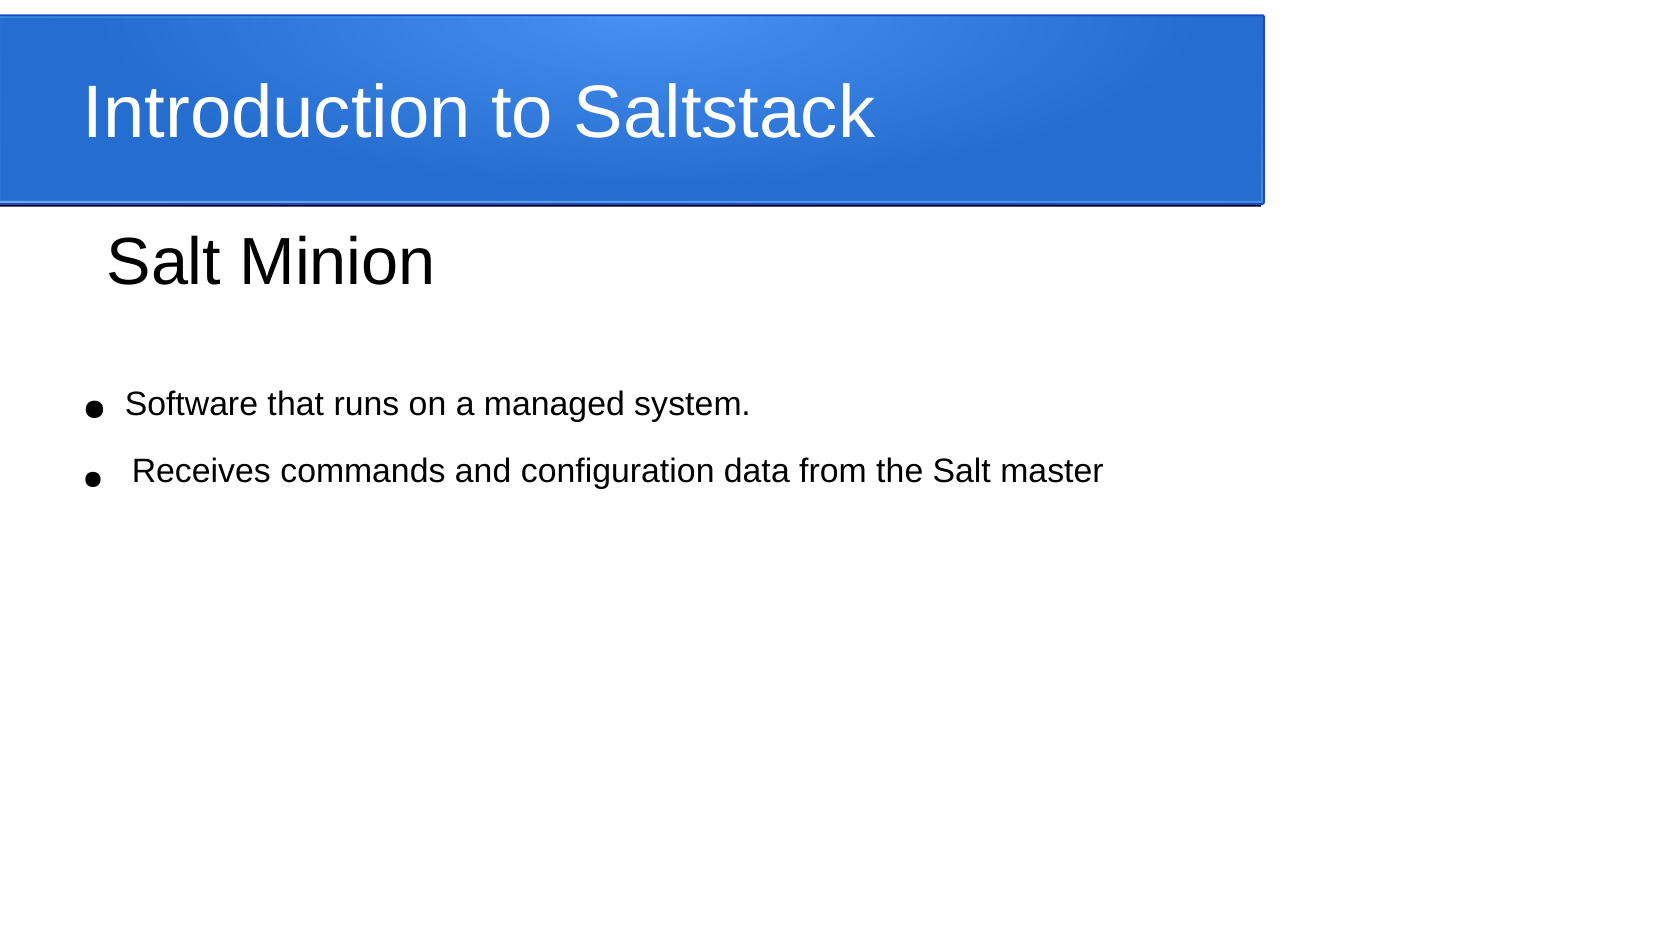

# Introduction to Saltstack
Salt Minion
 Software that runs on a managed system.
 Receives commands and configuration data from the Salt master